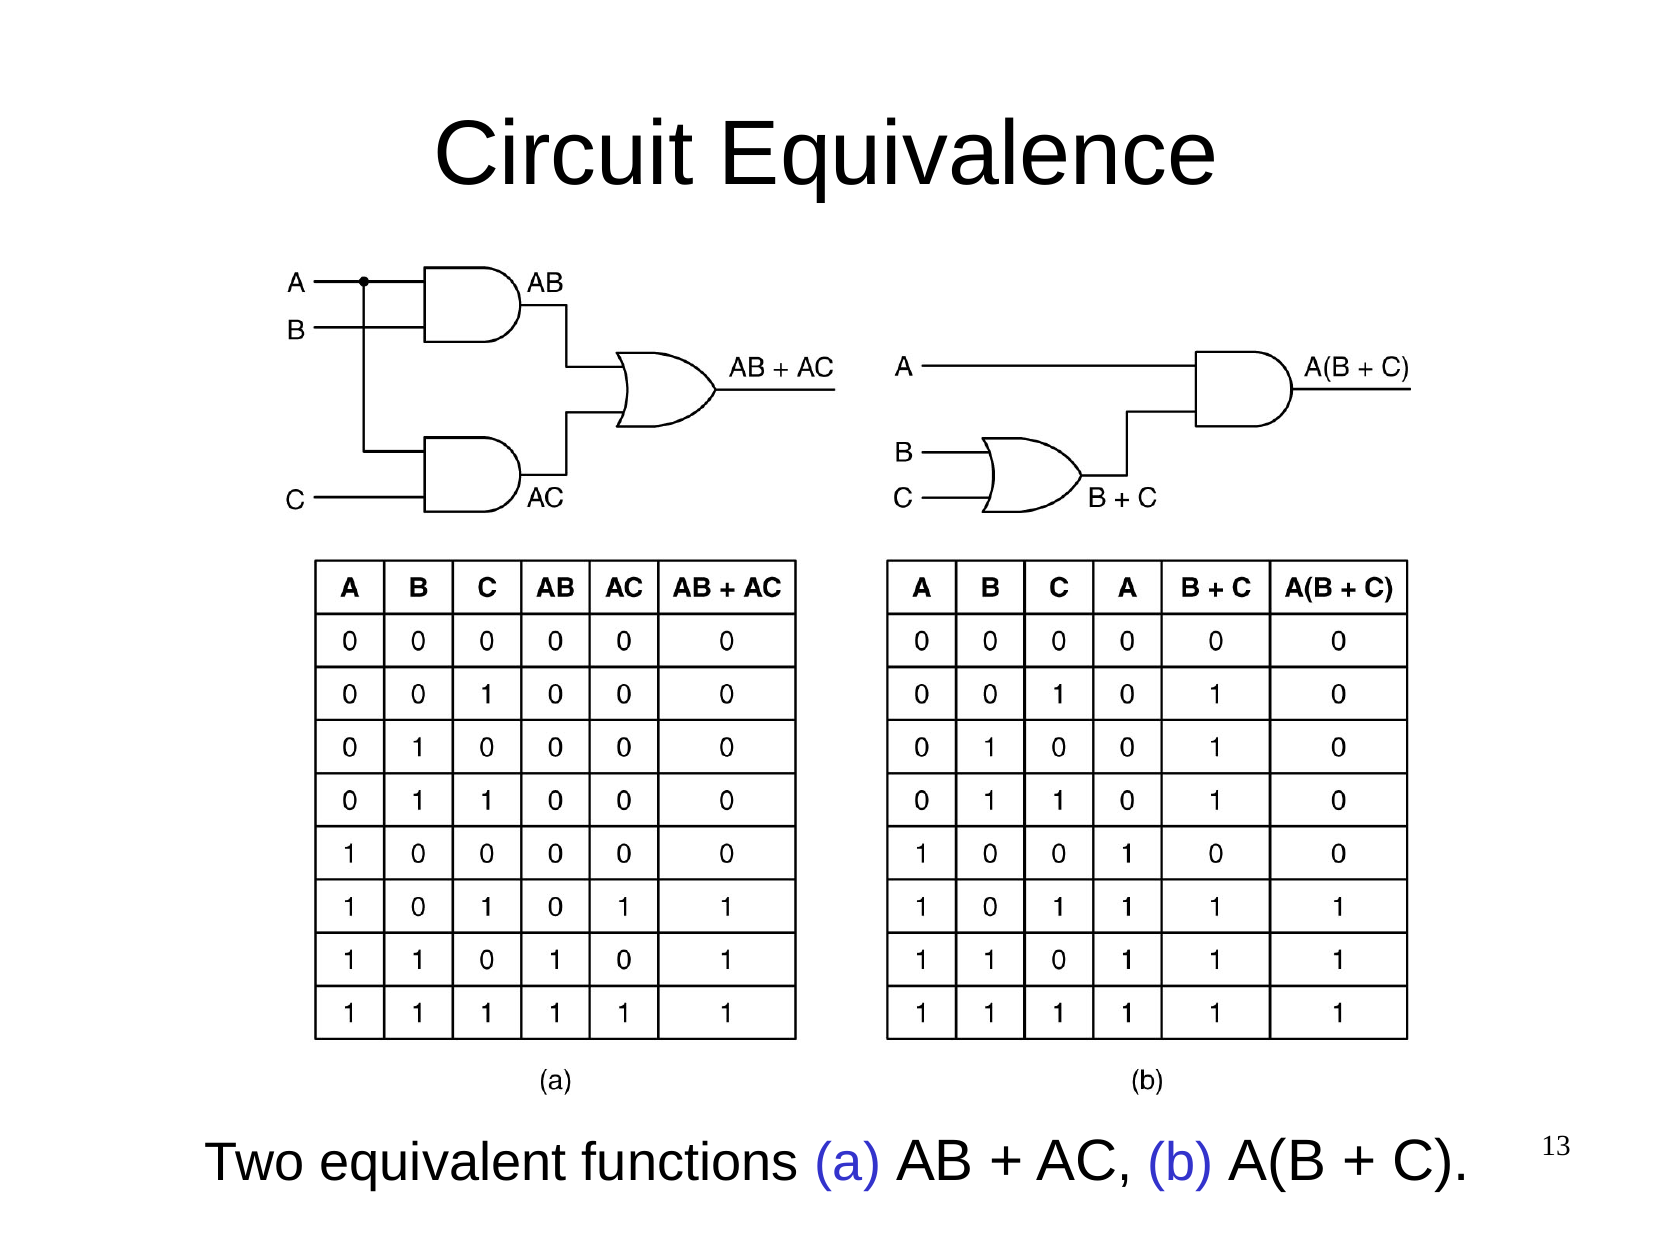

# Circuit Equivalence
Two equivalent functions (a) AB + AC, (b) A(B + C).
13